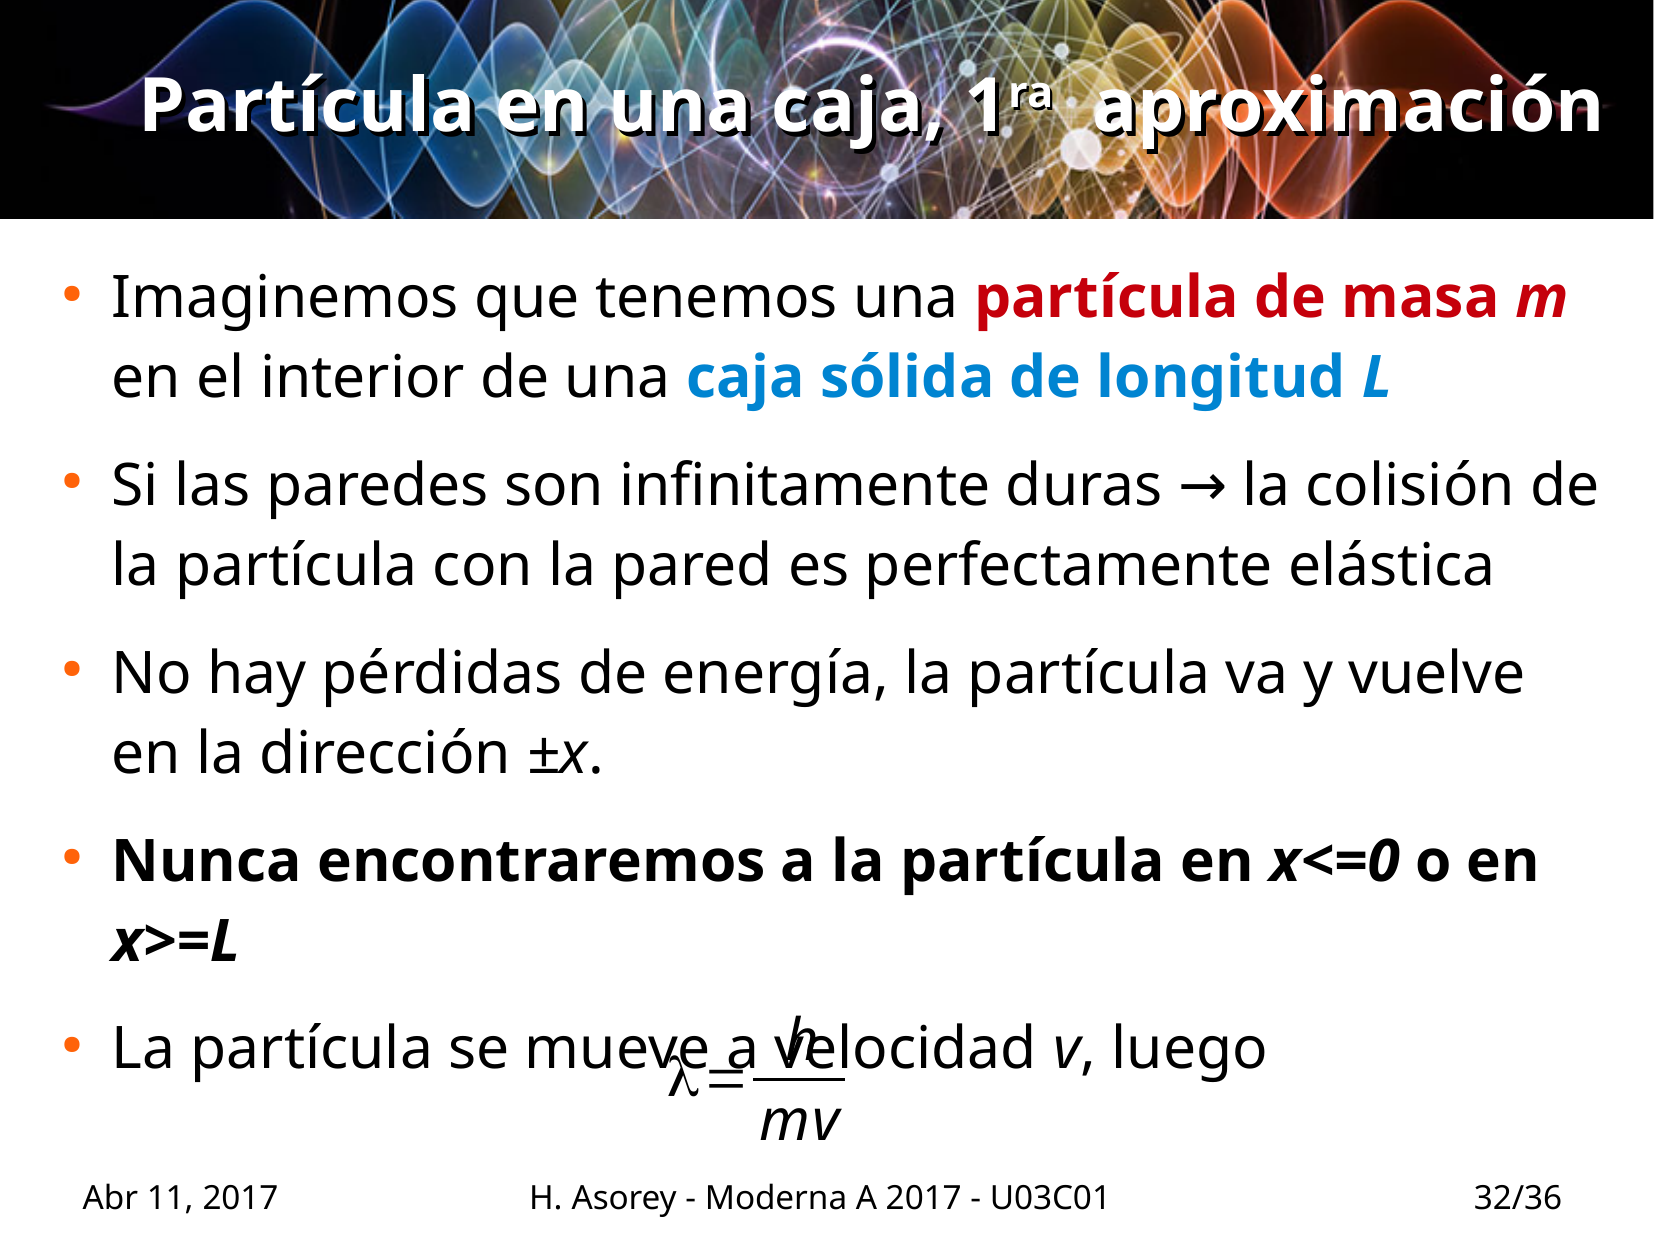

# Partícula en una caja, 1ra aproximación
Imaginemos que tenemos una partícula de masa m en el interior de una caja sólida de longitud L
Si las paredes son infinitamente duras → la colisión de la partícula con la pared es perfectamente elástica
No hay pérdidas de energía, la partícula va y vuelve en la dirección ±x.
Nunca encontraremos a la partícula en x<=0 o en x>=L
La partícula se mueve a velocidad v, luego
Abr 11, 2017
H. Asorey - Moderna A 2017 - U03C01
32